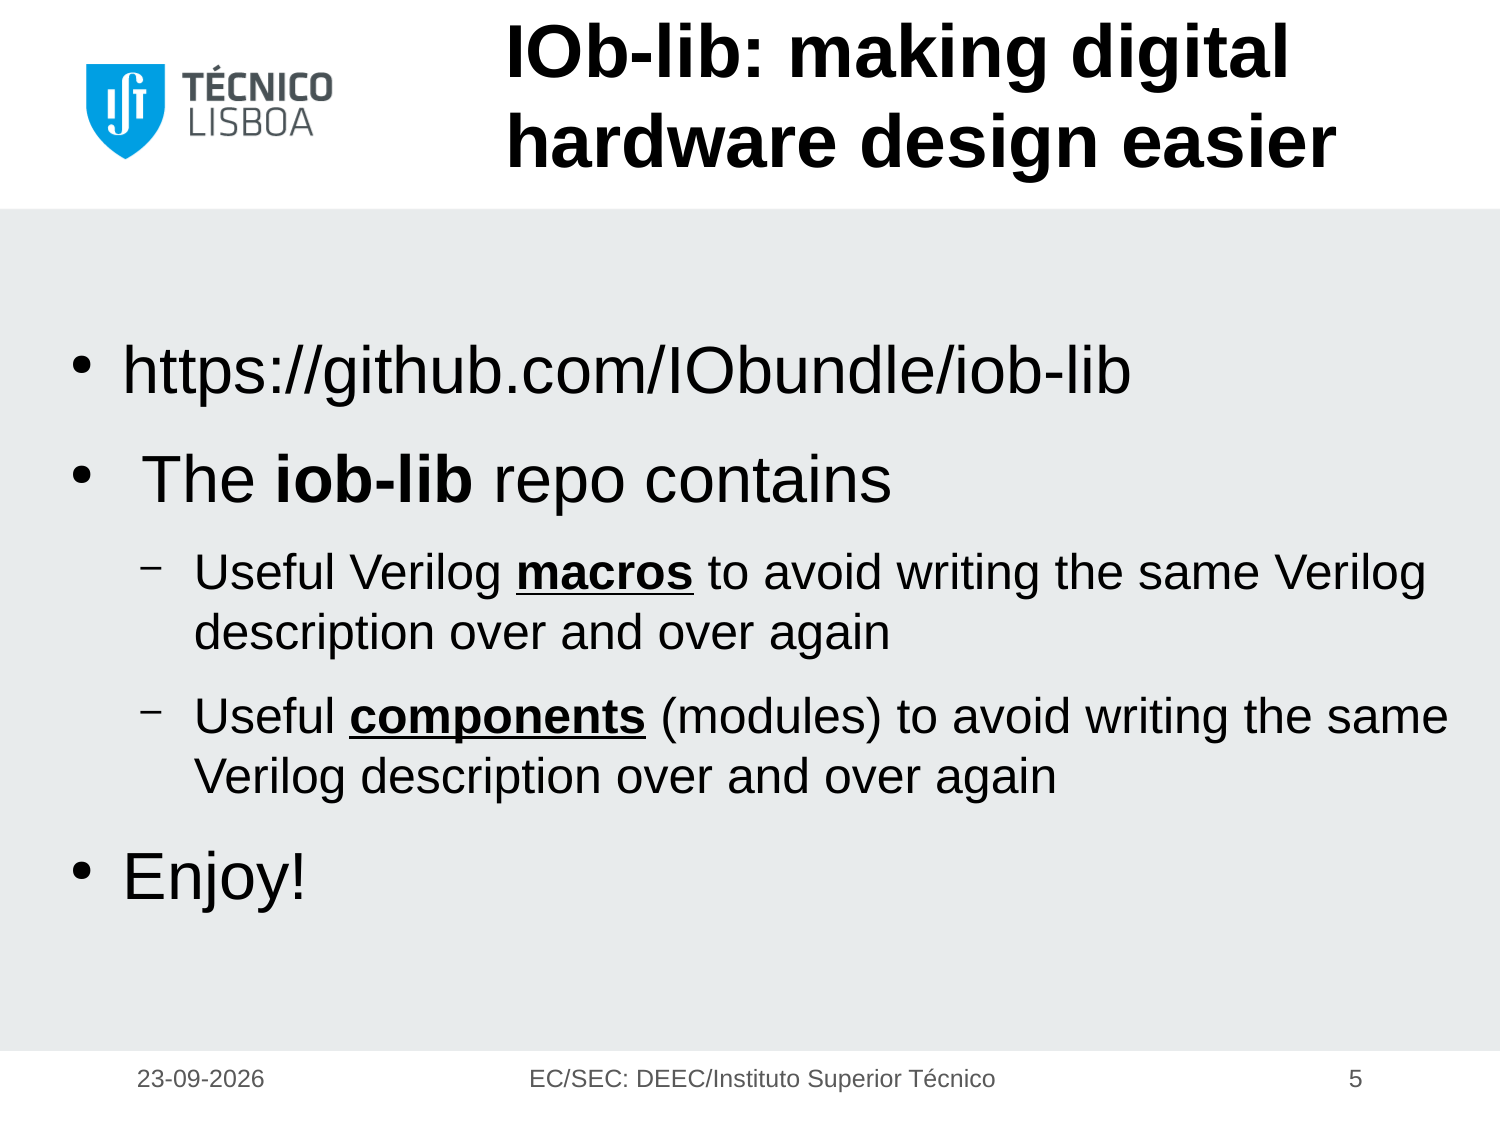

# IOb-lib: making digital hardware design easier
https://github.com/IObundle/iob-lib
 The iob-lib repo contains
Useful Verilog macros to avoid writing the same Verilog description over and over again
Useful components (modules) to avoid writing the same Verilog description over and over again
Enjoy!
EC/SEC: DEEC/Instituto Superior Técnico